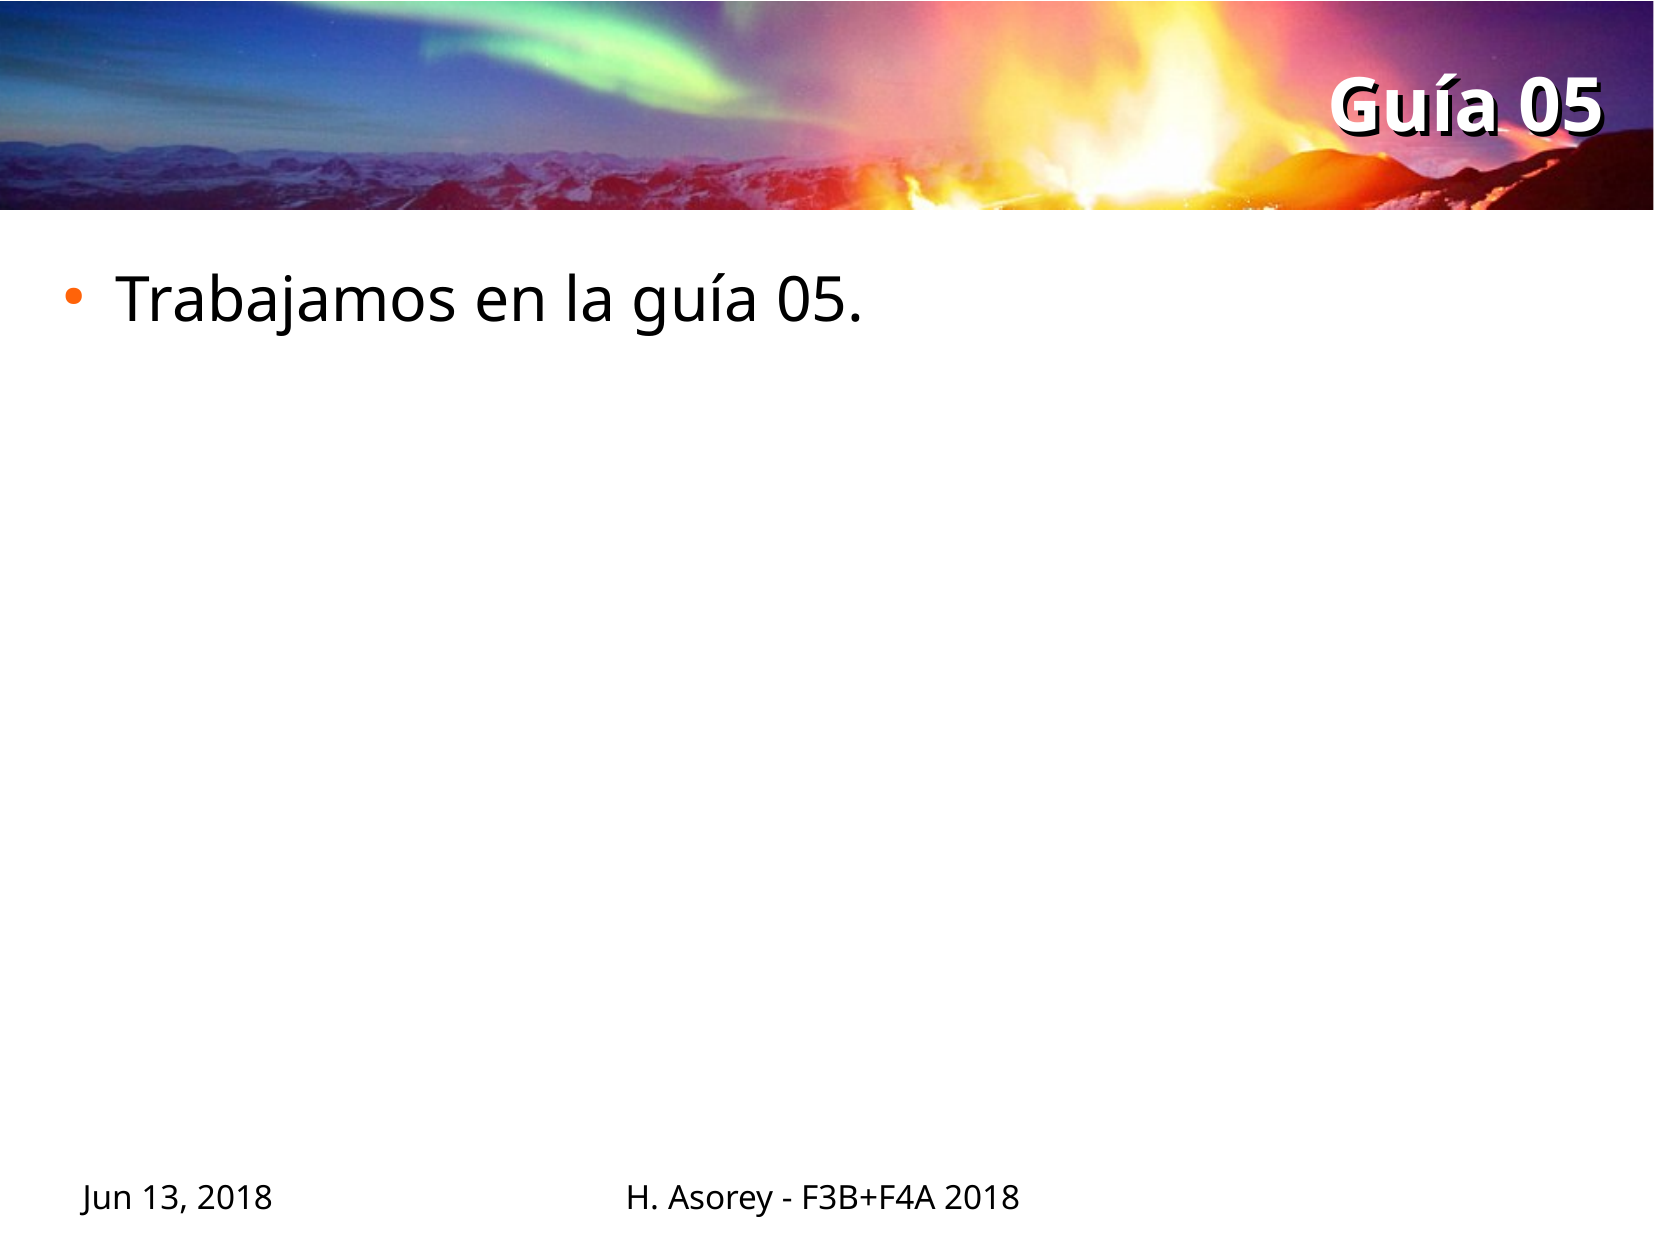

# Guía 05
Trabajamos en la guía 05.
Jun 13, 2018
H. Asorey - F3B+F4A 2018